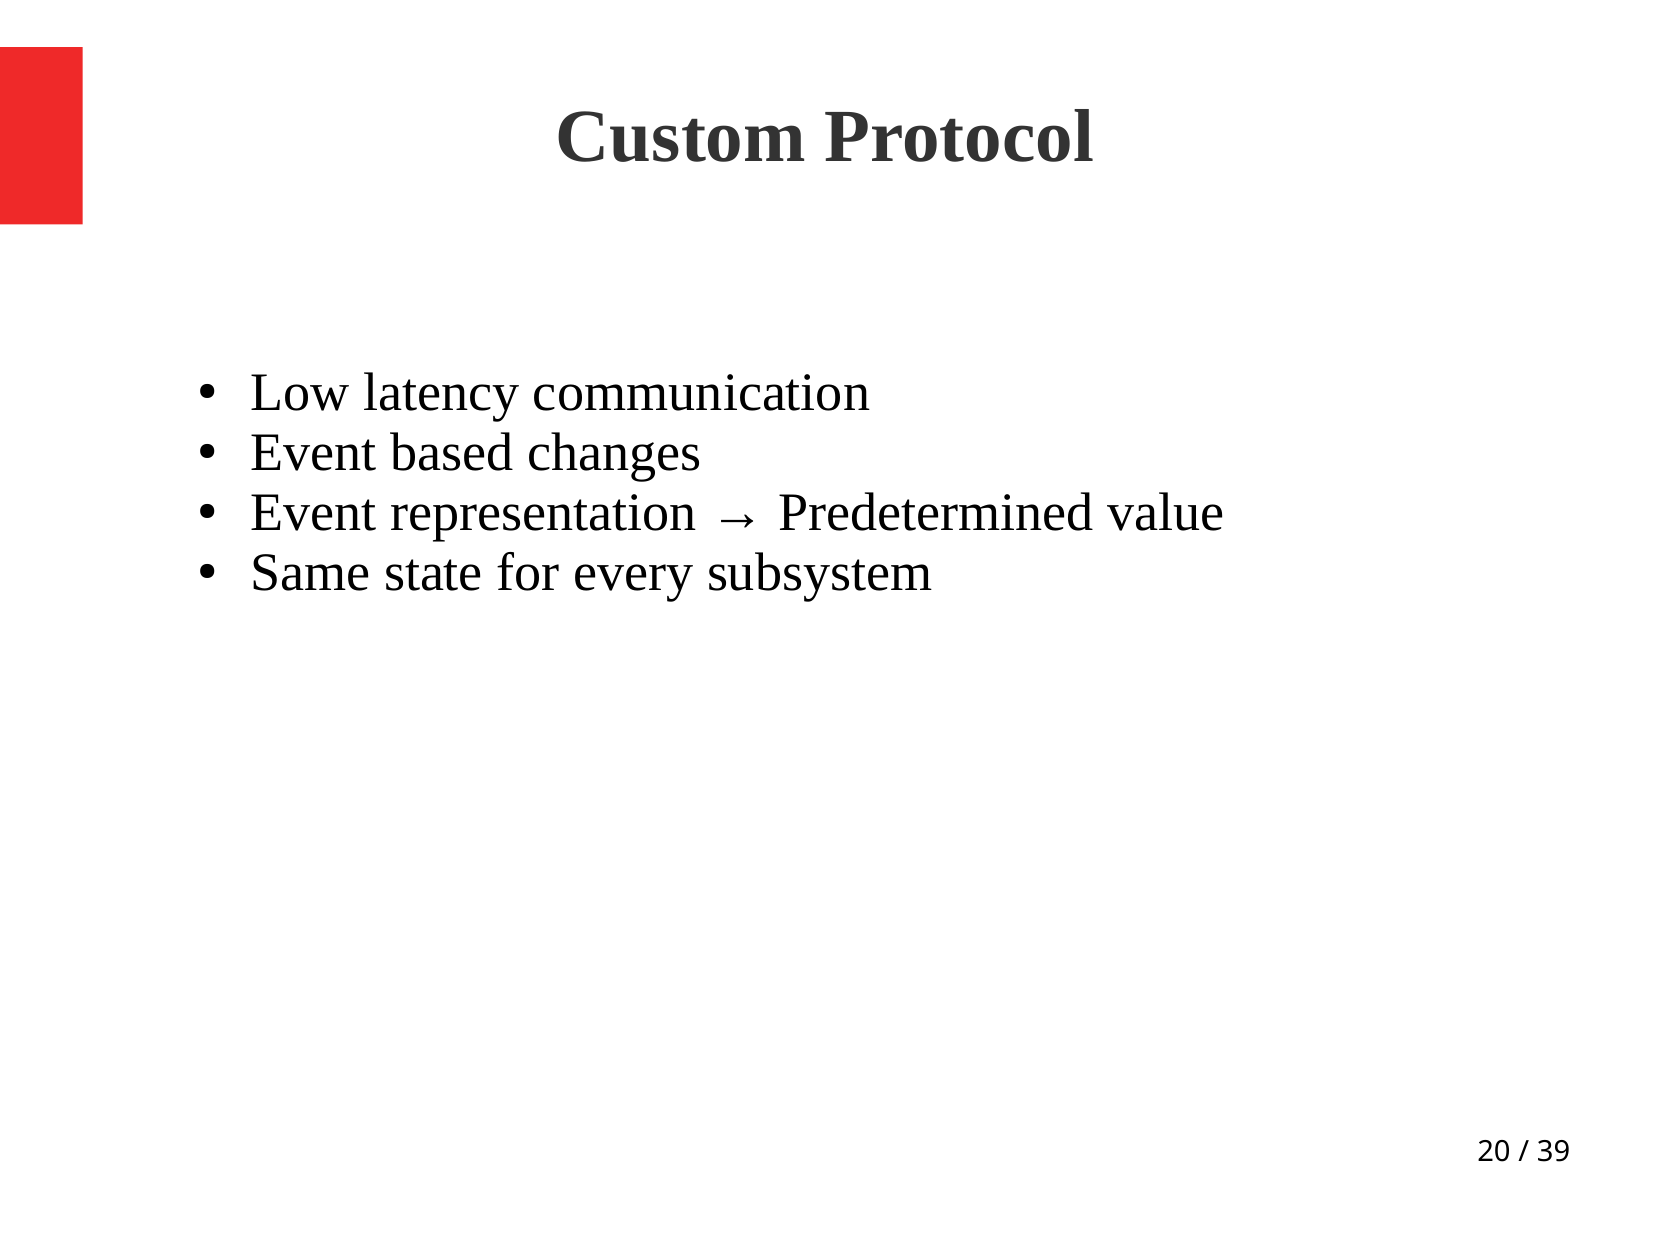

# Custom Protocol
Low latency communication
Event based changes
Event representation → Predetermined value
Same state for every subsystem
20